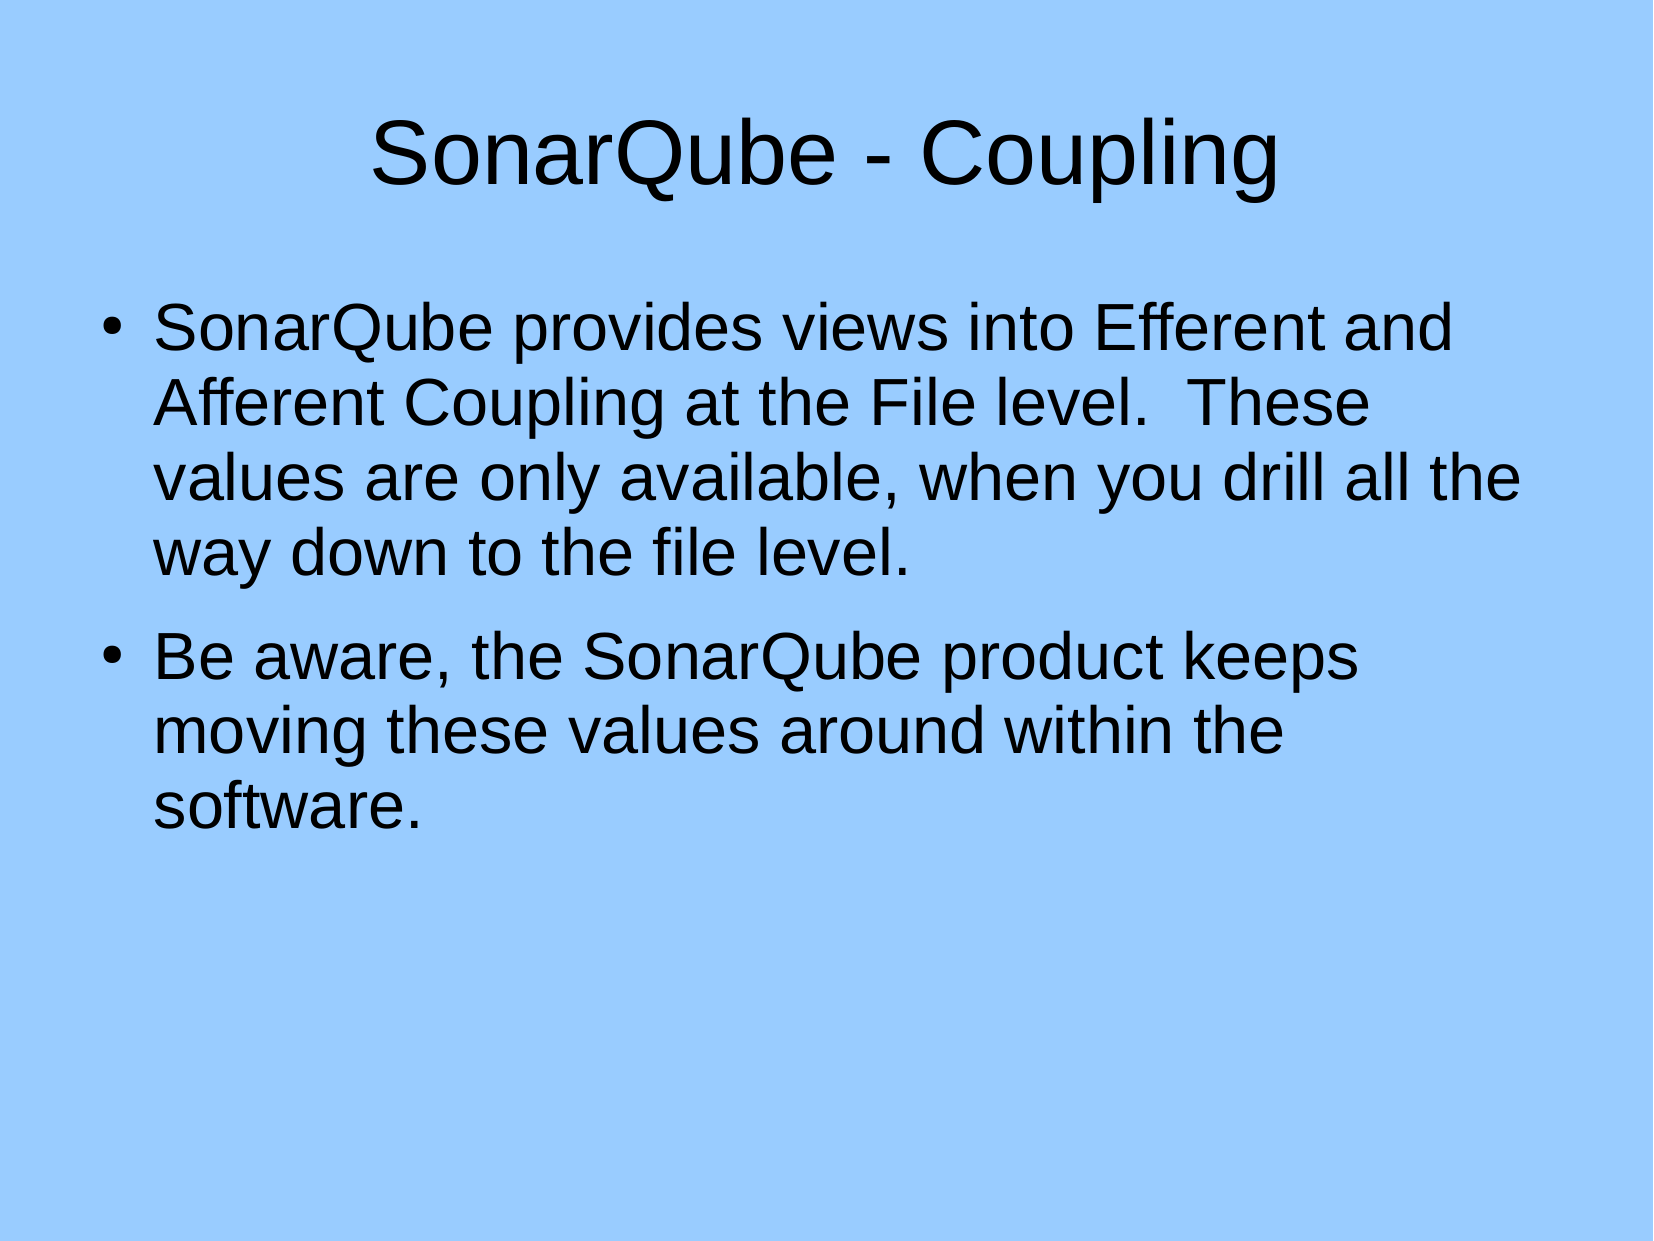

# SonarQube - Coupling
SonarQube provides views into Efferent and Afferent Coupling at the File level. These values are only available, when you drill all the way down to the file level.
Be aware, the SonarQube product keeps moving these values around within the software.